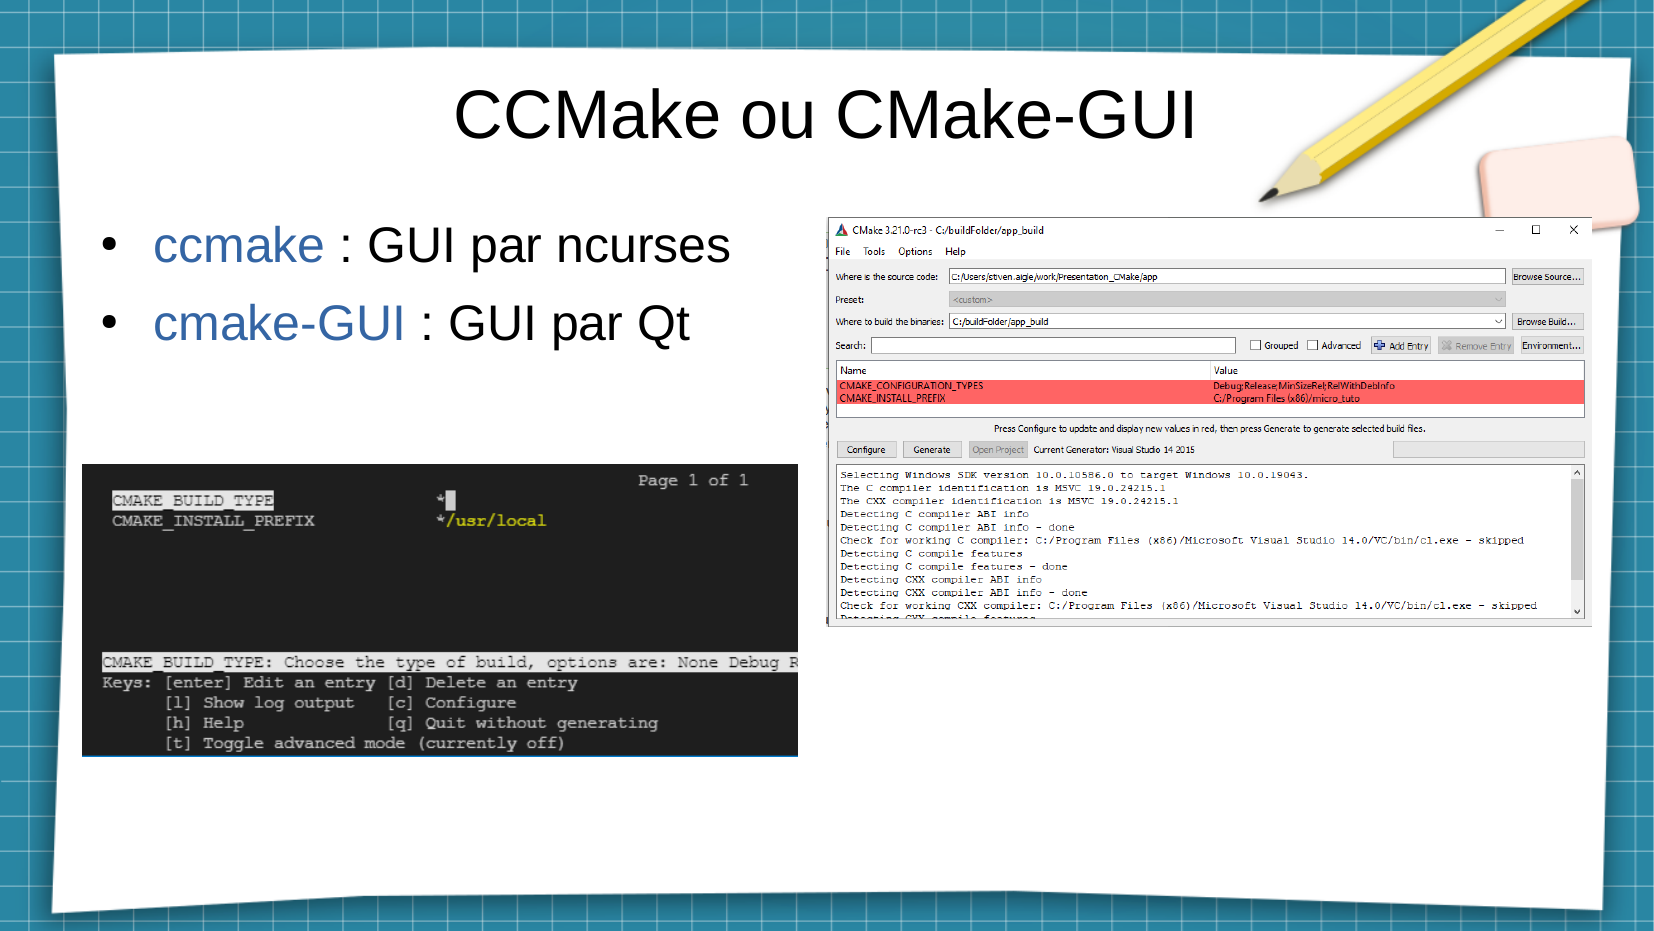

# CCMake ou CMake-GUI
ccmake : GUI par ncurses
cmake-GUI : GUI par Qt